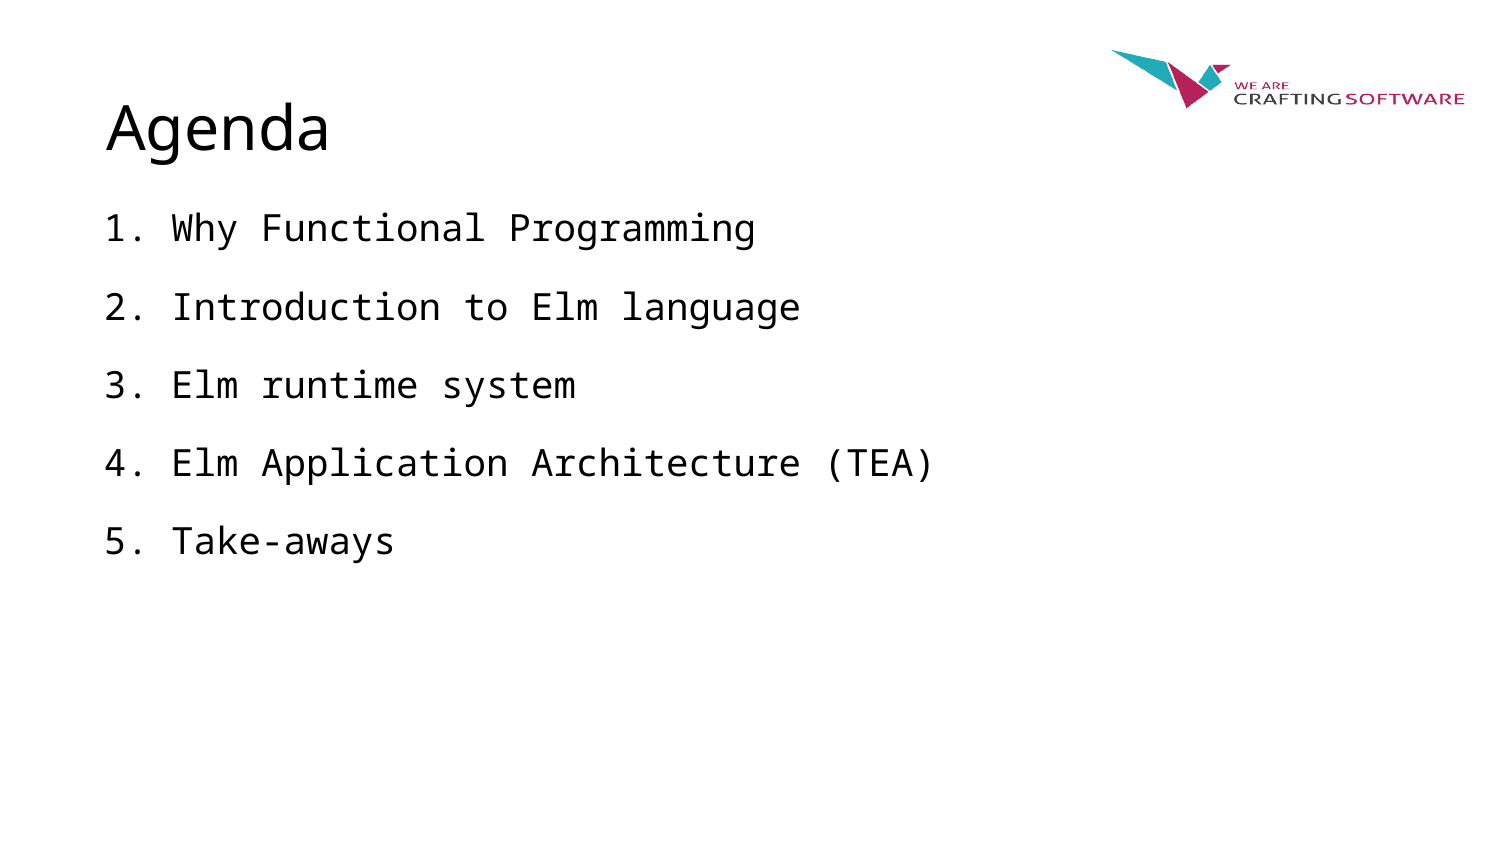

# Agenda
 Why Functional Programming
 Introduction to Elm language
 Elm runtime system
 Elm Application Architecture (TEA)
 Take-aways